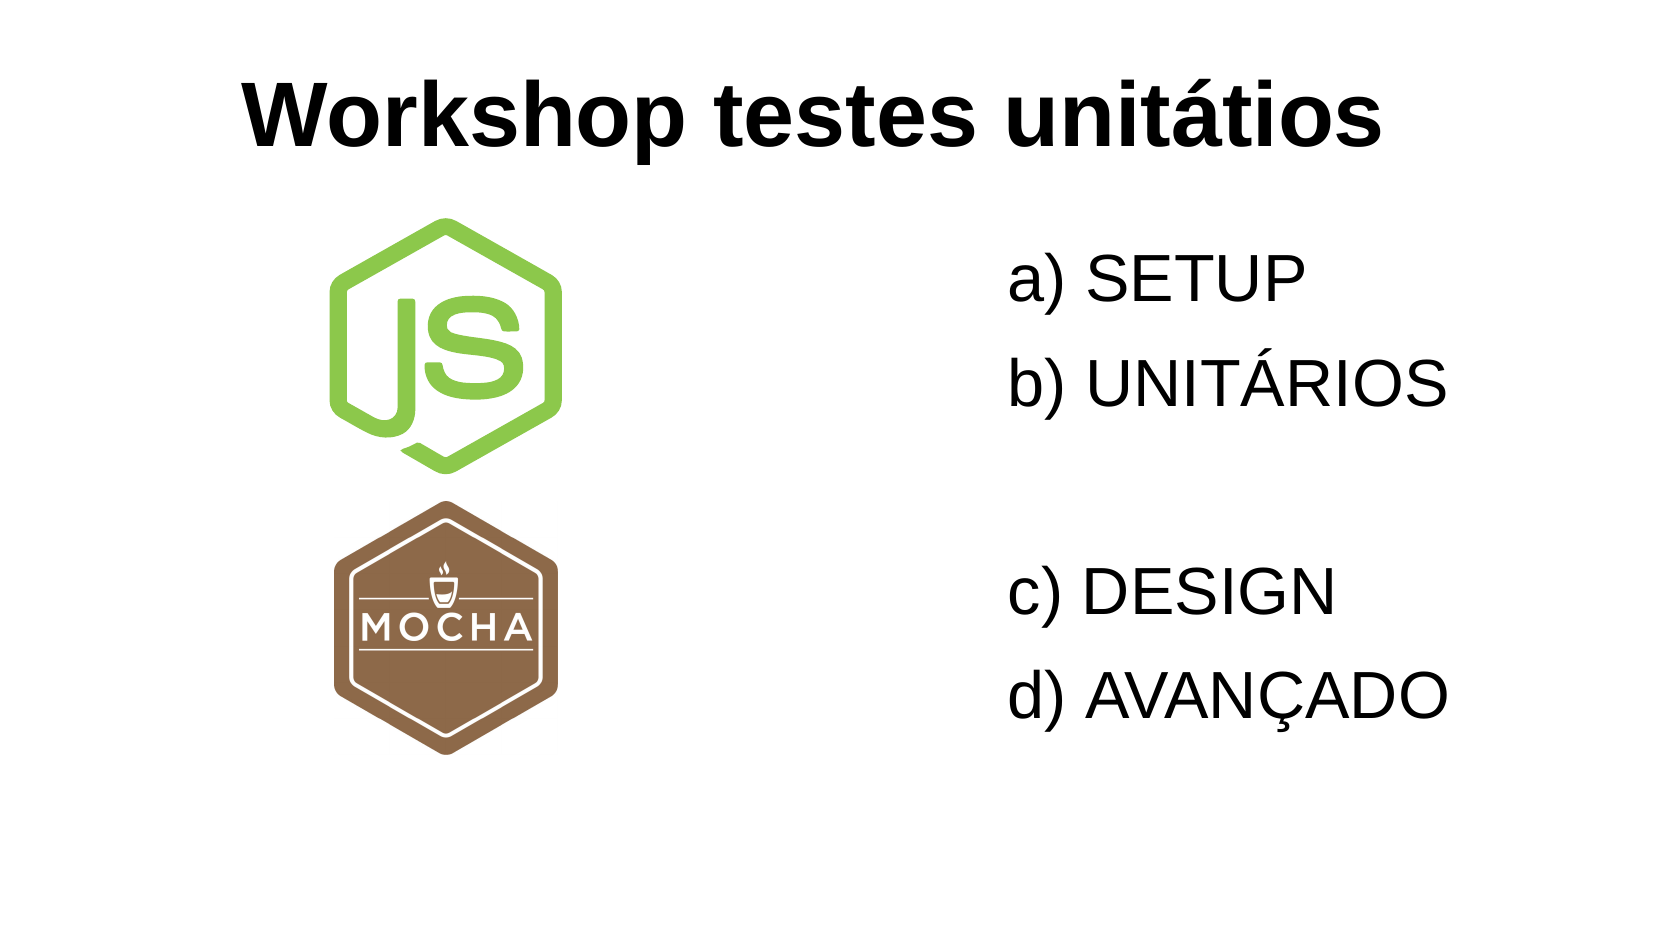

# Workshop testes unitátios
 SETUP
 UNITÁRIOS
 DESIGN
 AVANÇADO